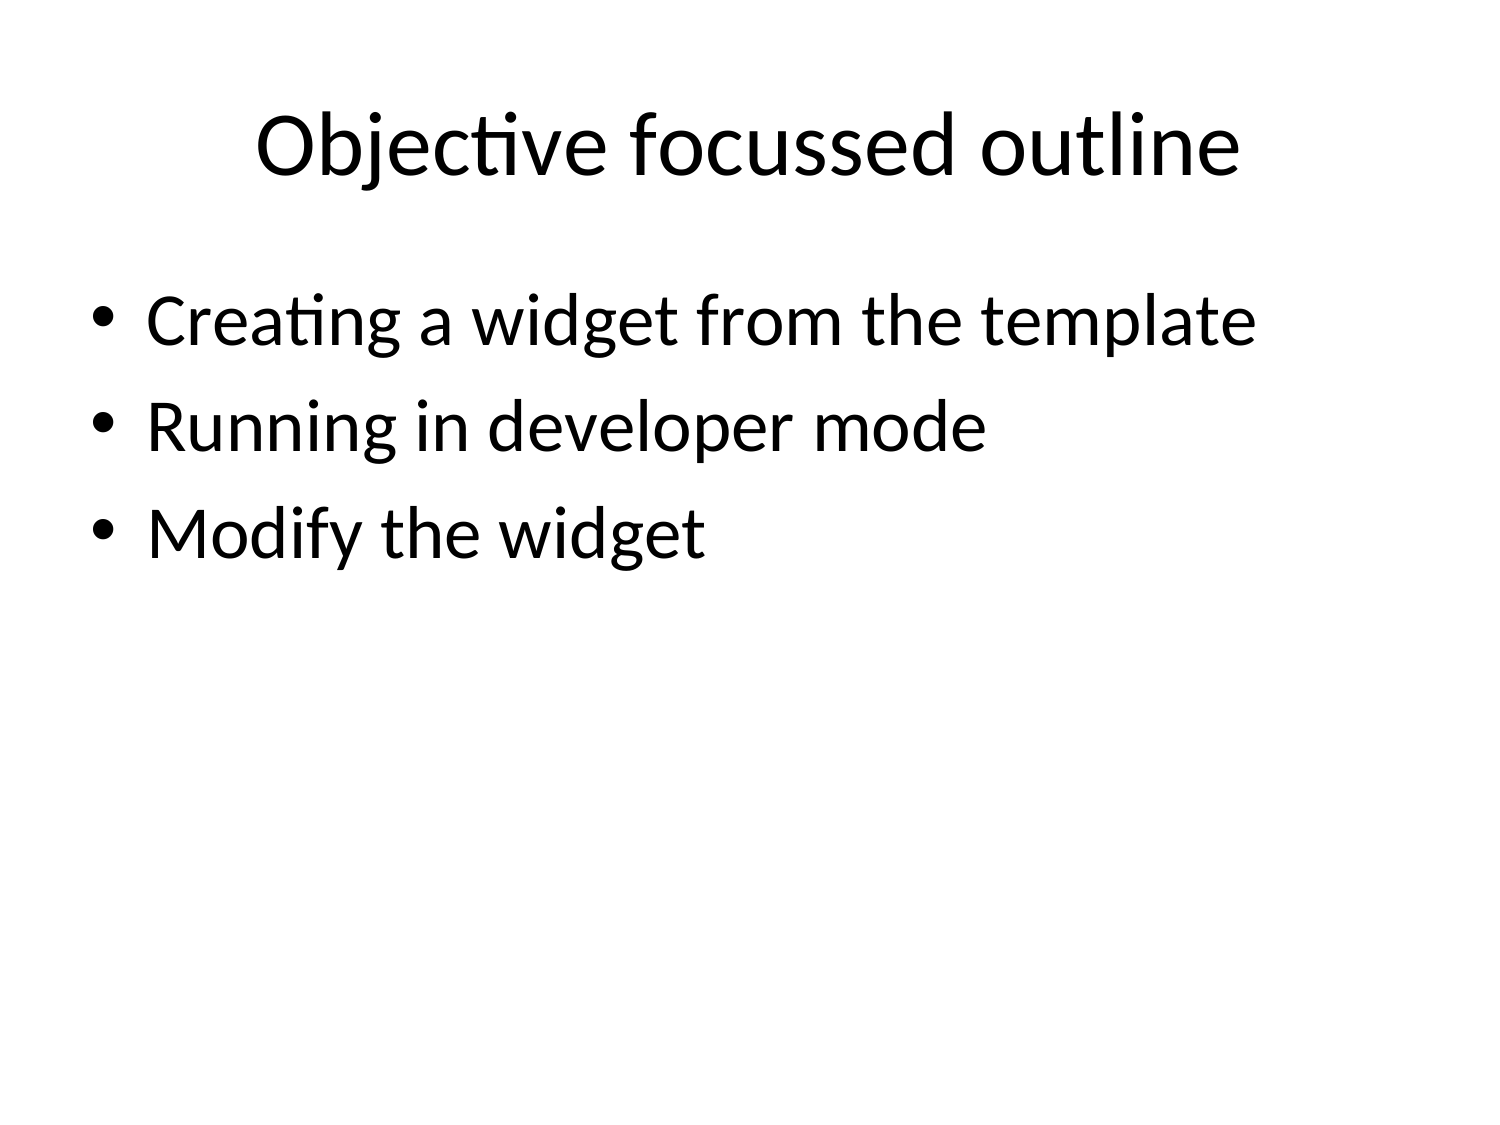

# Objective focussed outline
Creating a widget from the template
Running in developer mode
Modify the widget